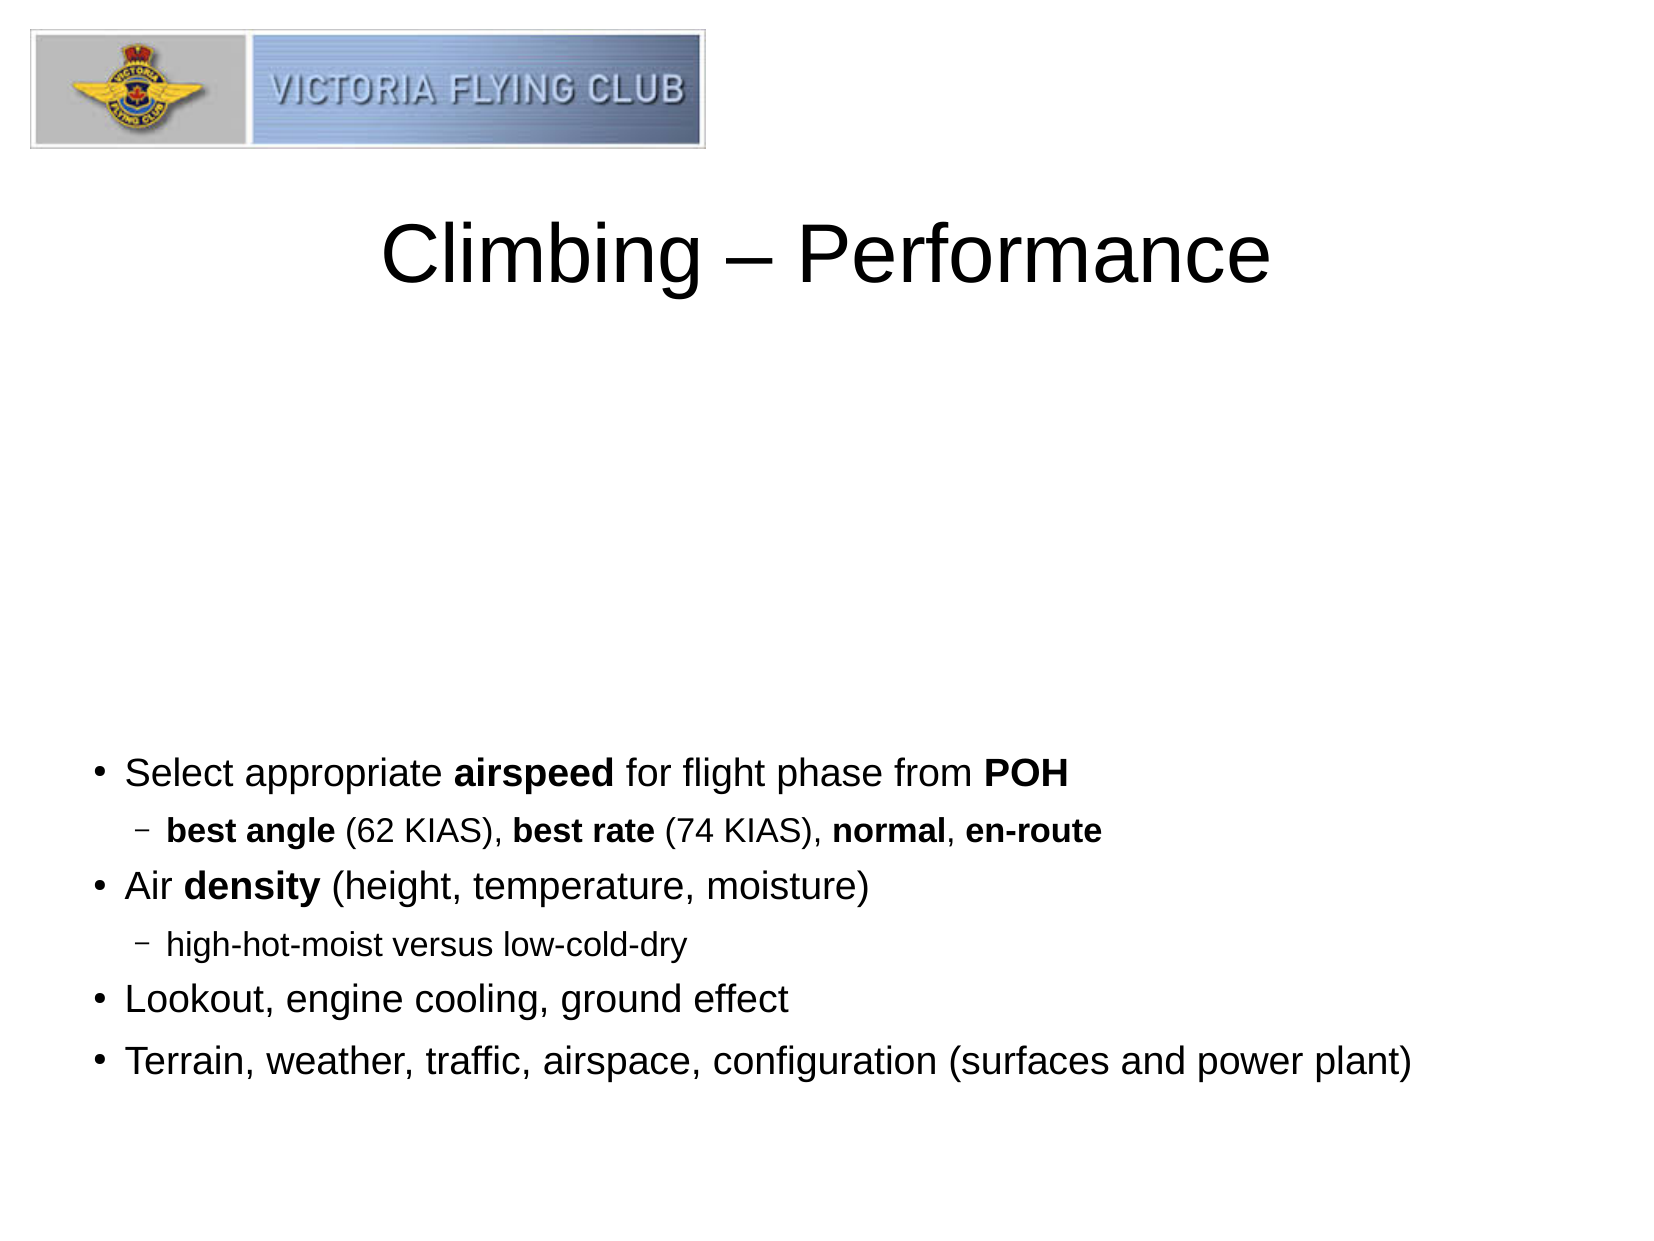

# Climbing – Performance
Select appropriate airspeed for flight phase from POH
best angle (62 KIAS), best rate (74 KIAS), normal, en-route
Air density (height, temperature, moisture)
high-hot-moist versus low-cold-dry
Lookout, engine cooling, ground effect
Terrain, weather, traffic, airspace, configuration (surfaces and power plant)